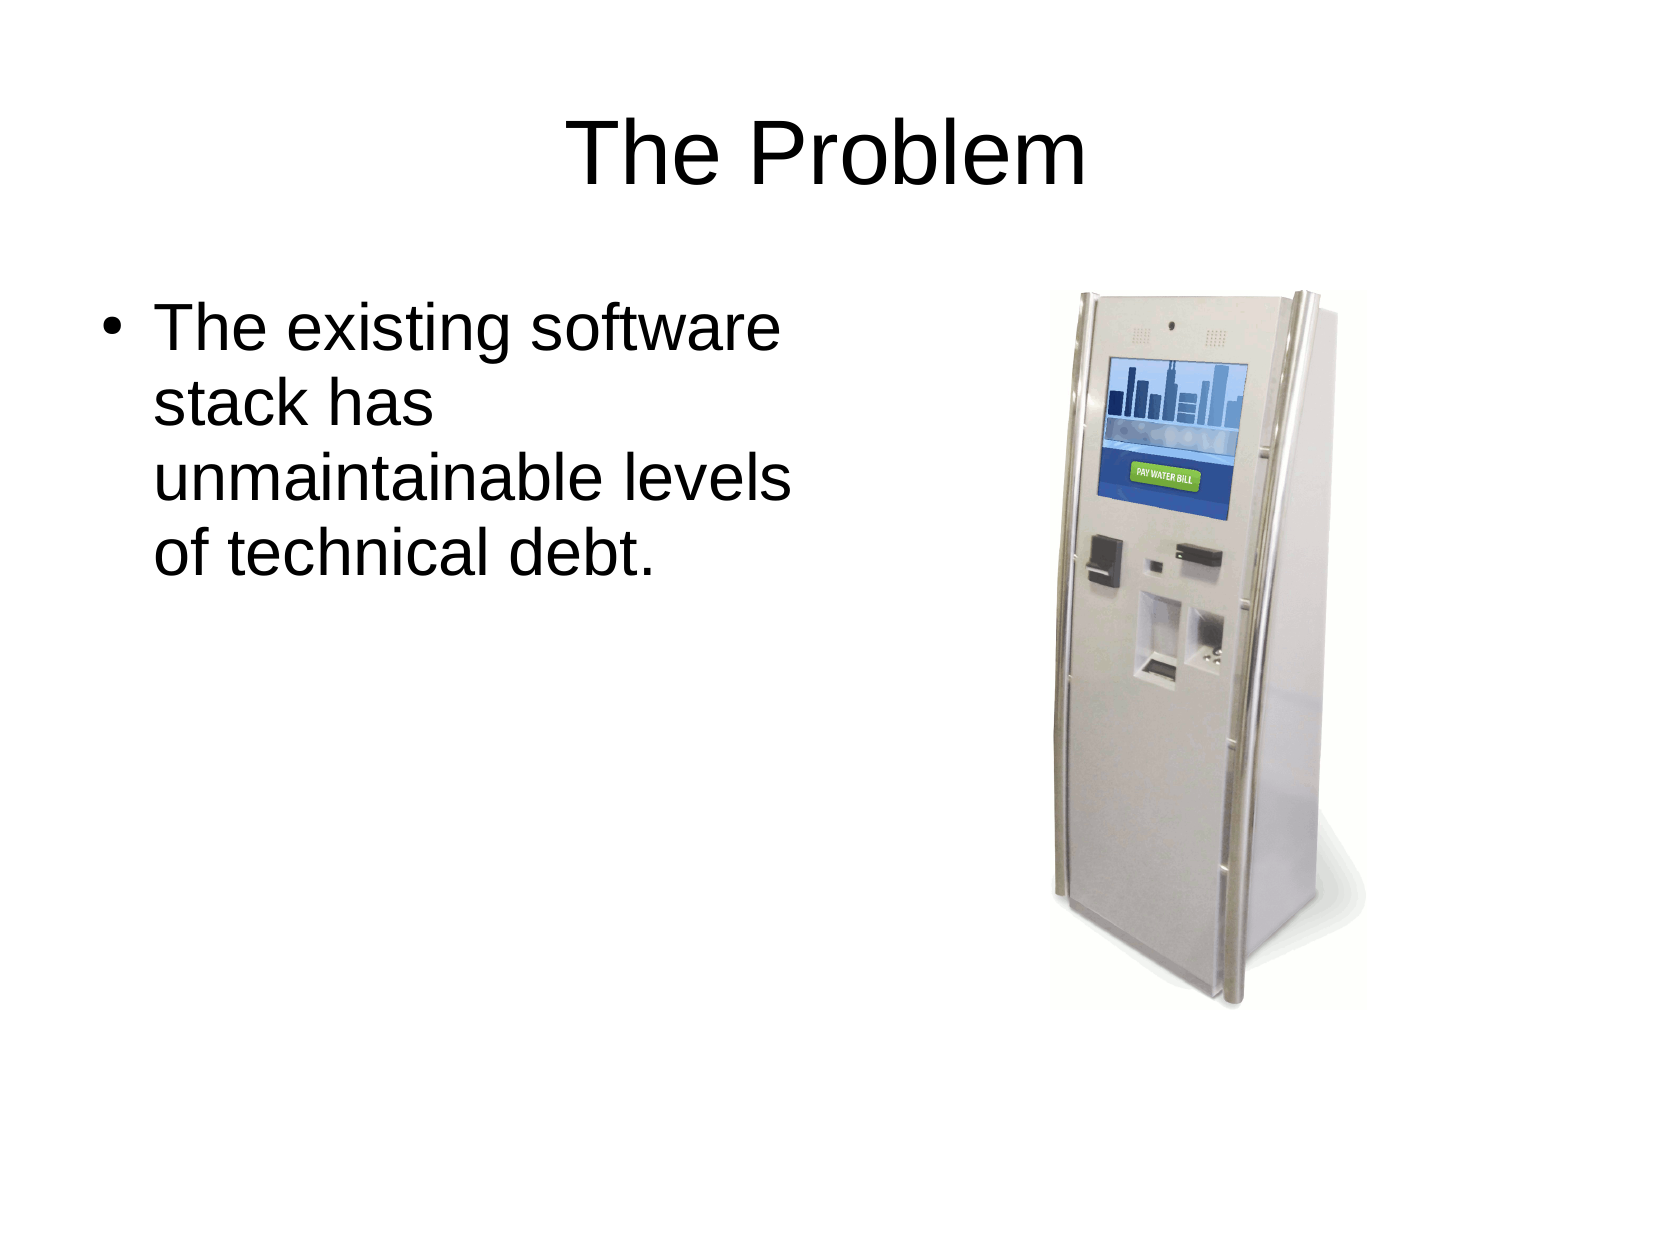

# The Problem
The existing software stack has unmaintainable levels of technical debt.